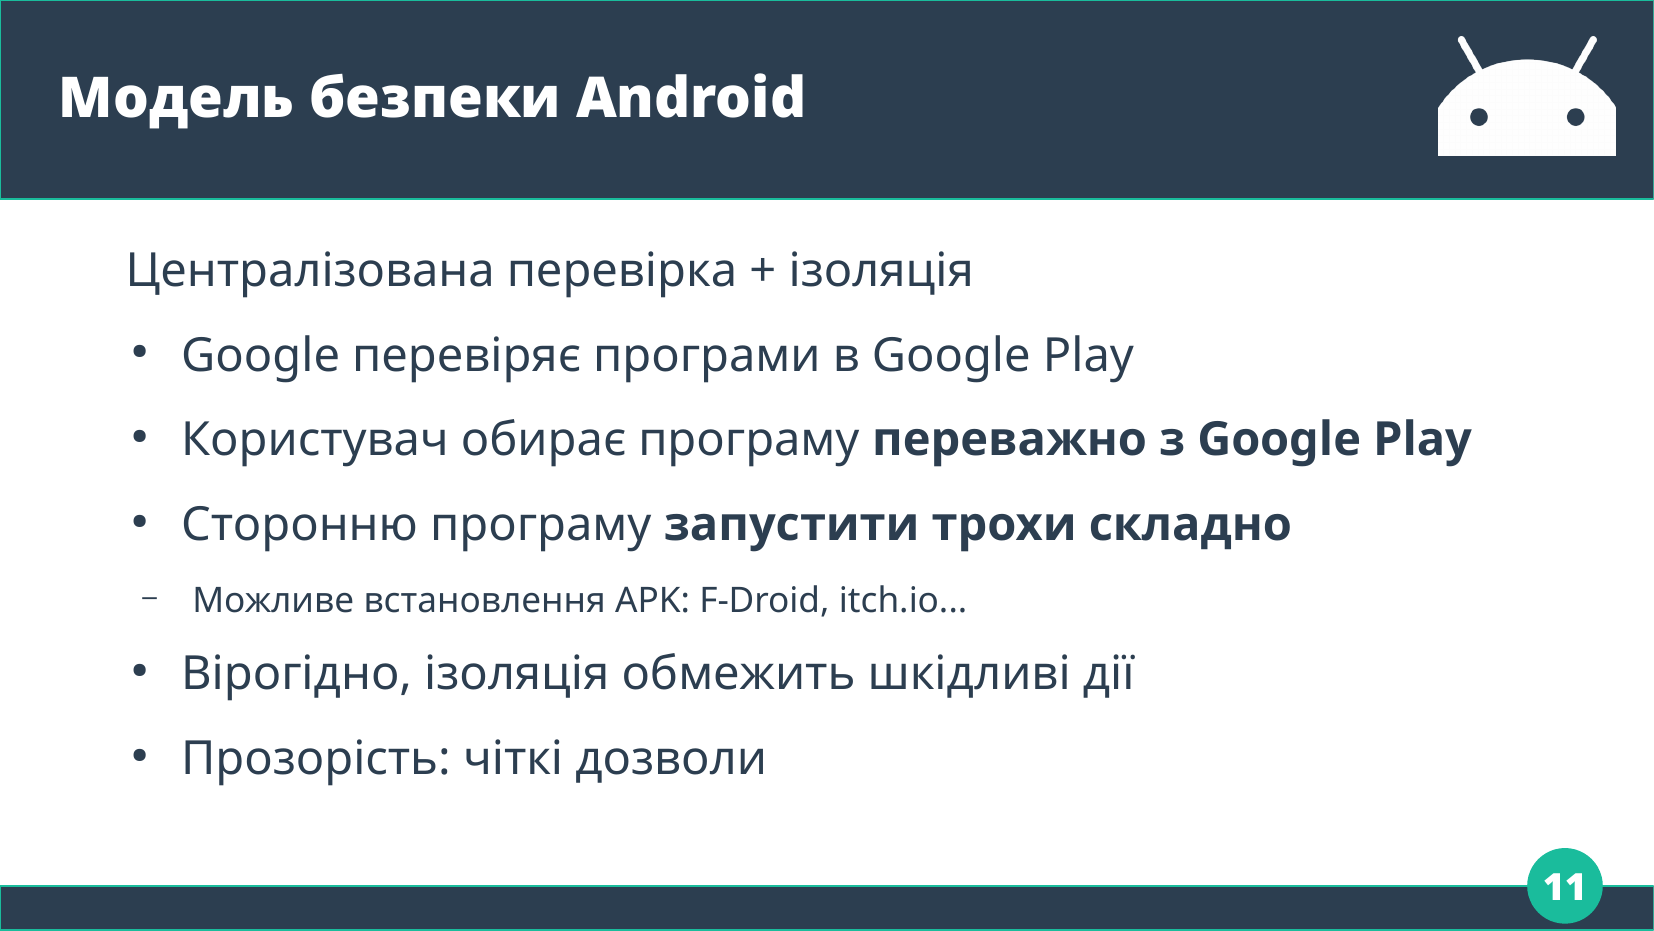

# Модель безпеки Android
Централізована перевірка + ізоляція
Google перевіряє програми в Google Play
Користувач обирає програму переважно з Google Play
Сторонню програму запустити трохи складно
Можливе встановлення APK: F-Droid, itch.io...
Вірогідно, ізоляція обмежить шкідливі дії
Прозорість: чіткі дозволи
11